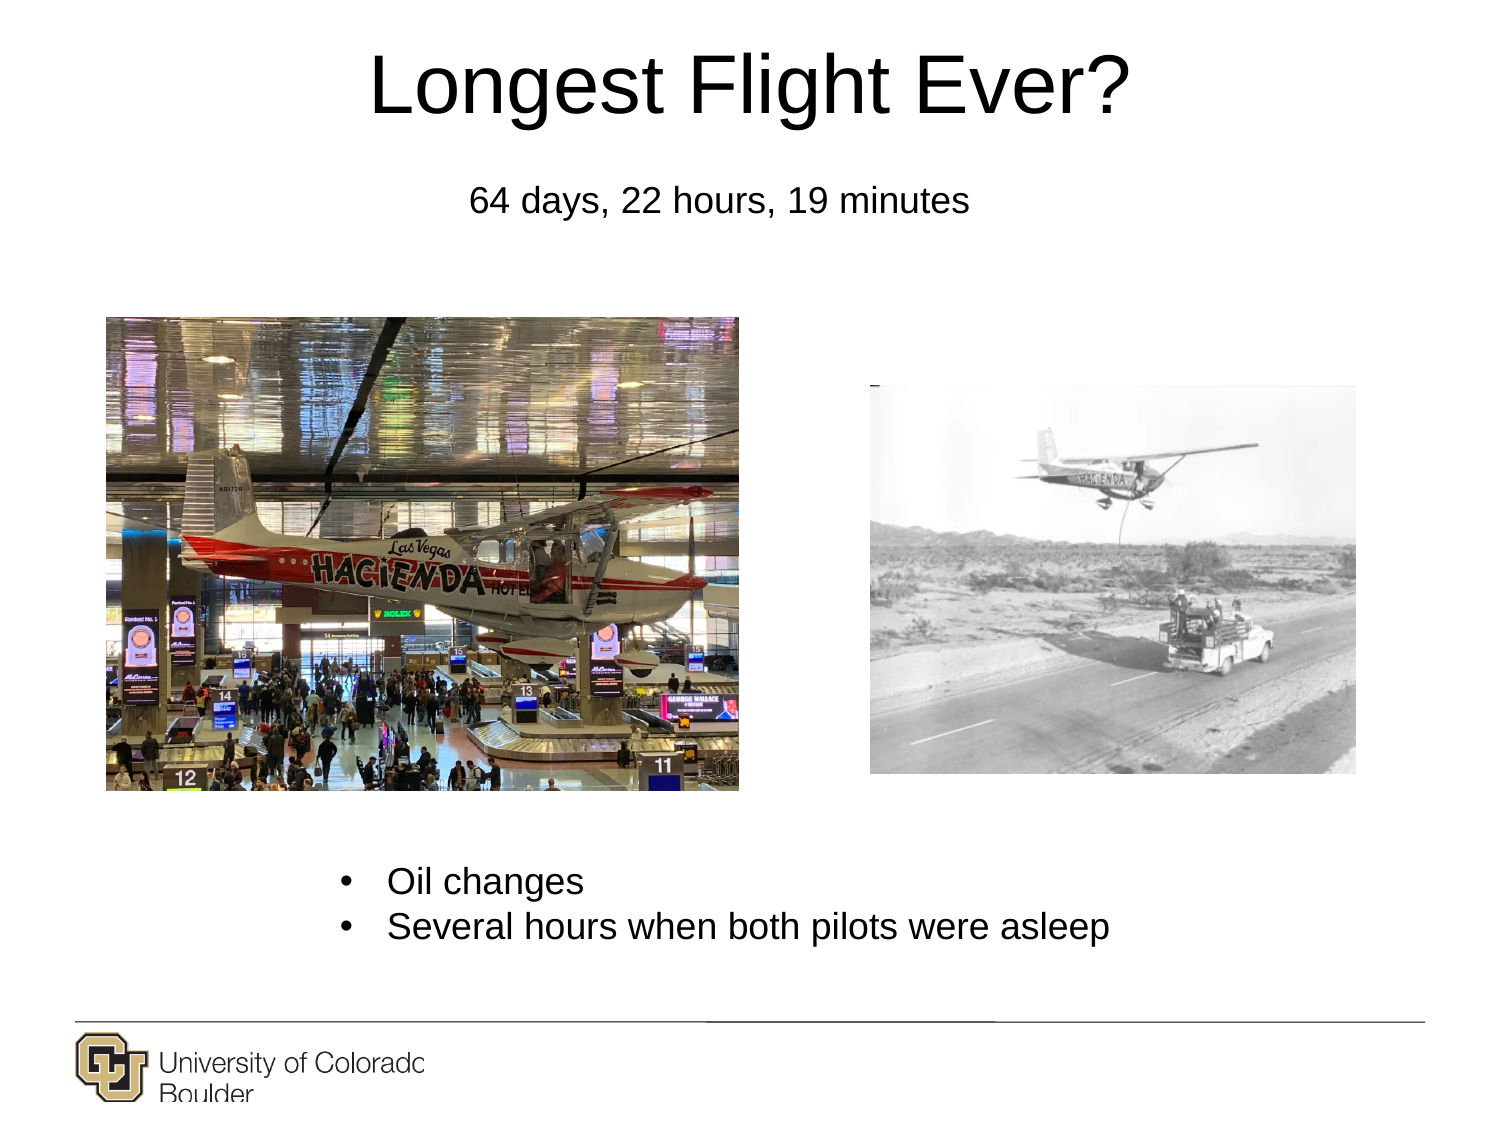

# Longest Flight Ever?
64 days, 22 hours, 19 minutes
Oil changes
Several hours when both pilots were asleep